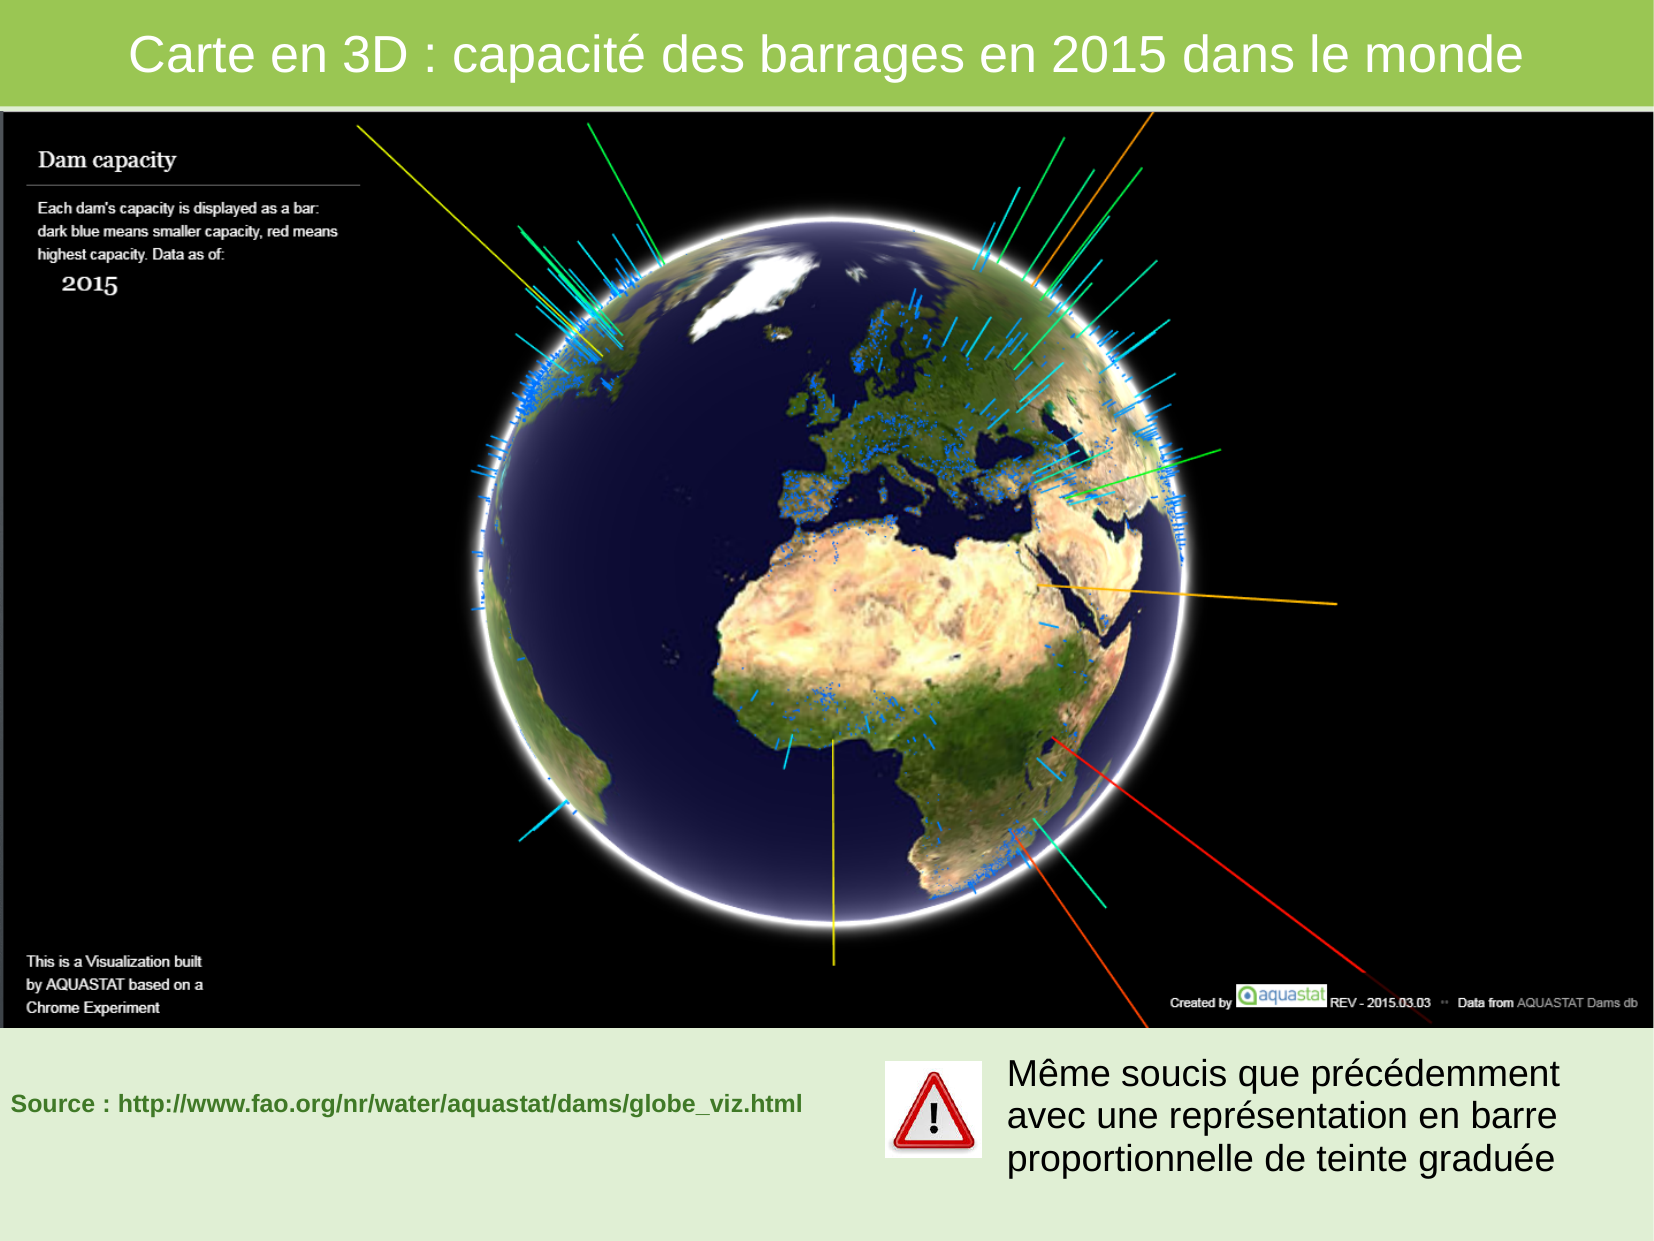

Carte en 3D : capacité des barrages en 2015 dans le monde
#
Même soucis que précédemment avec une représentation en barre proportionnelle de teinte graduée
Source : http://www.fao.org/nr/water/aquastat/dams/globe_viz.html